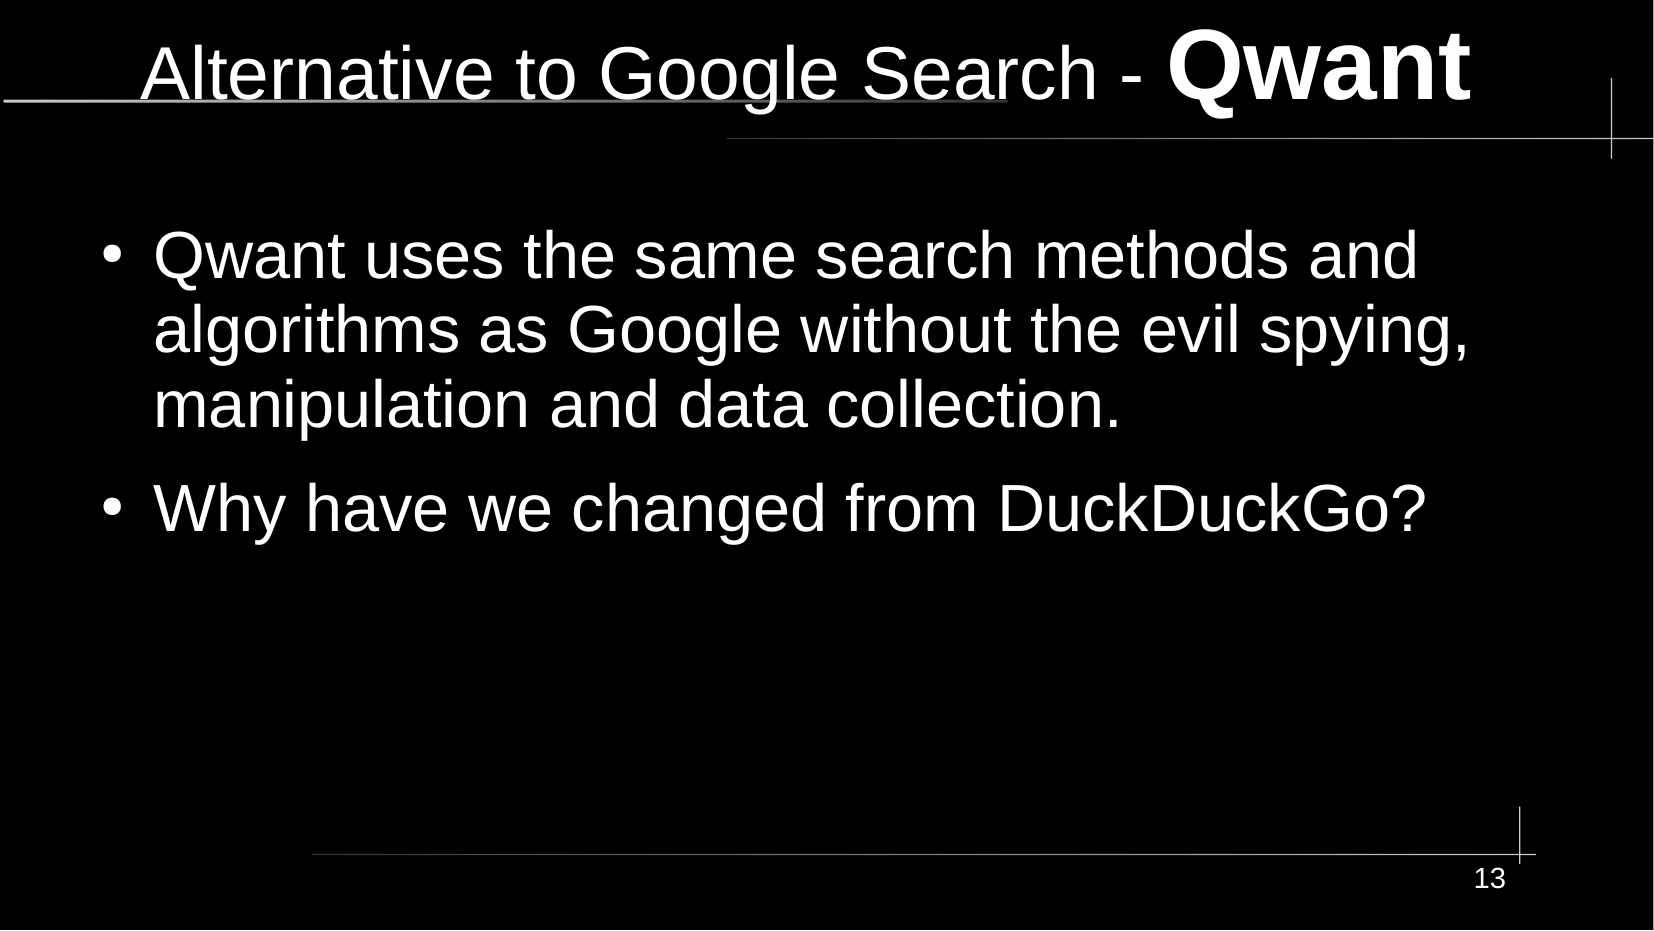

# Alternative to Google Search - Qwant
Qwant uses the same search methods and algorithms as Google without the evil spying, manipulation and data collection.
Why have we changed from DuckDuckGo?
13